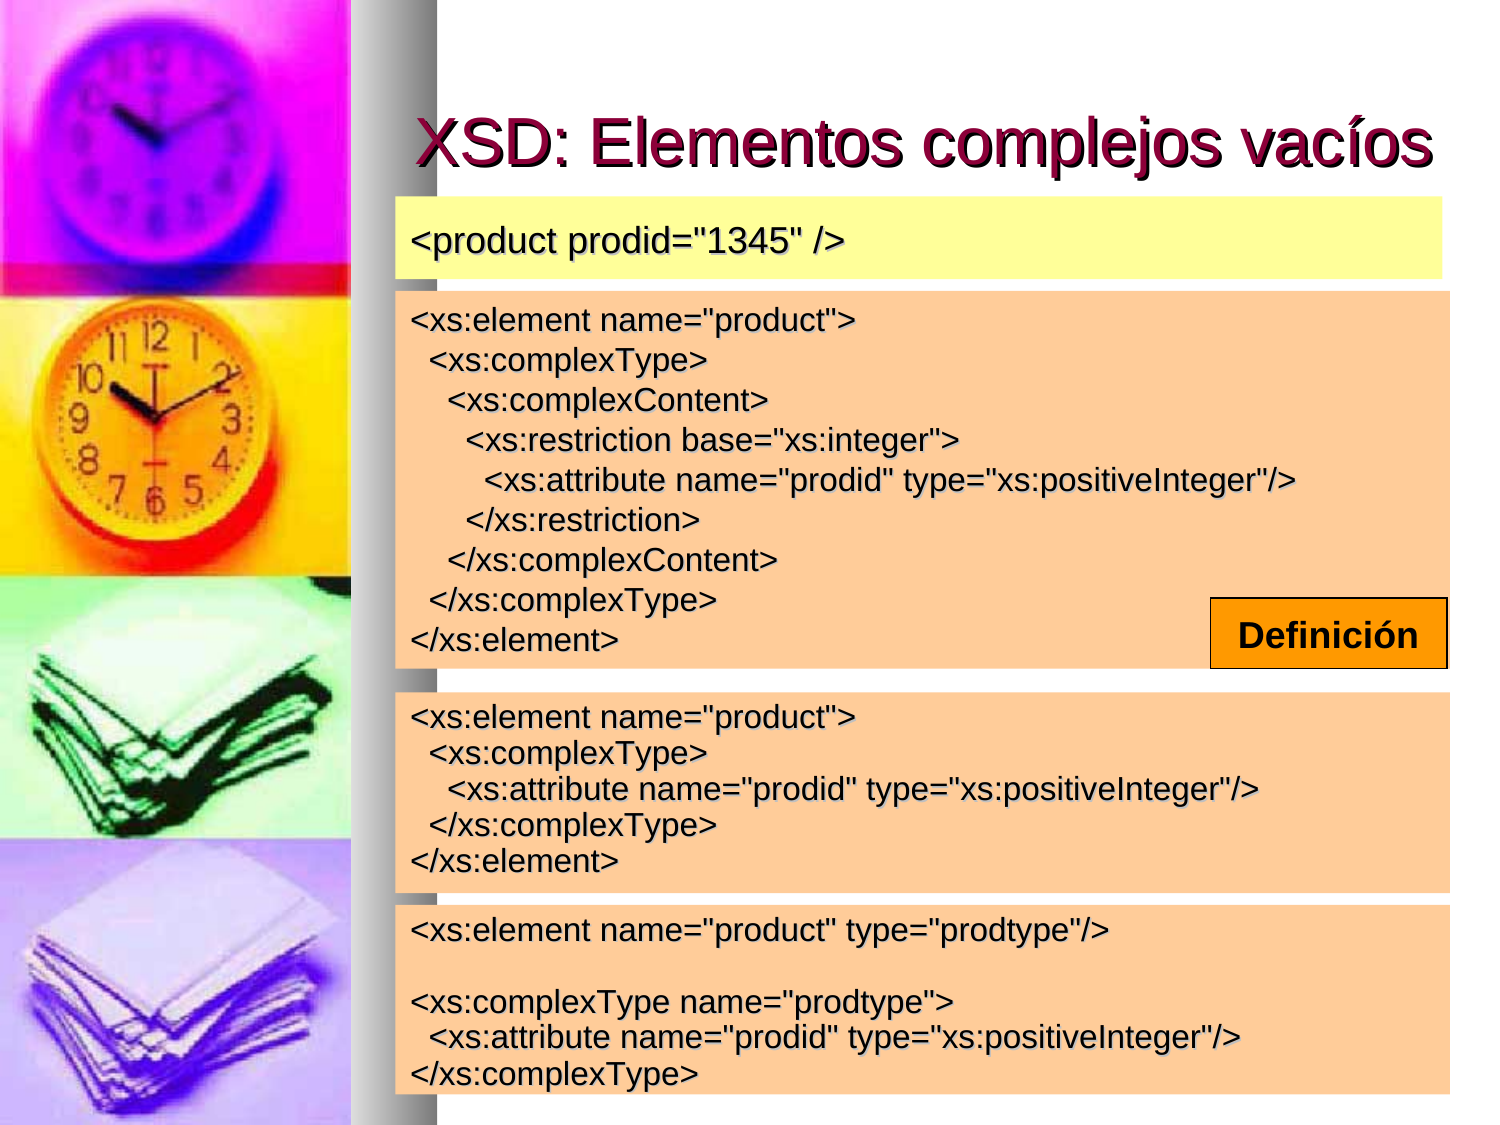

# XSD: Elementos complejos vacíos
<product prodid="1345" />
<xs:element name="product">
  <xs:complexType>
    <xs:complexContent>
      <xs:restriction base="xs:integer">
        <xs:attribute name="prodid" type="xs:positiveInteger"/>
      </xs:restriction>
    </xs:complexContent>
  </xs:complexType>
</xs:element>
Definición
<xs:element name="product">
  <xs:complexType>
    <xs:attribute name="prodid" type="xs:positiveInteger"/>
  </xs:complexType>
</xs:element>
<xs:element name="product" type="prodtype"/>
<xs:complexType name="prodtype">
  <xs:attribute name="prodid" type="xs:positiveInteger"/>
</xs:complexType>